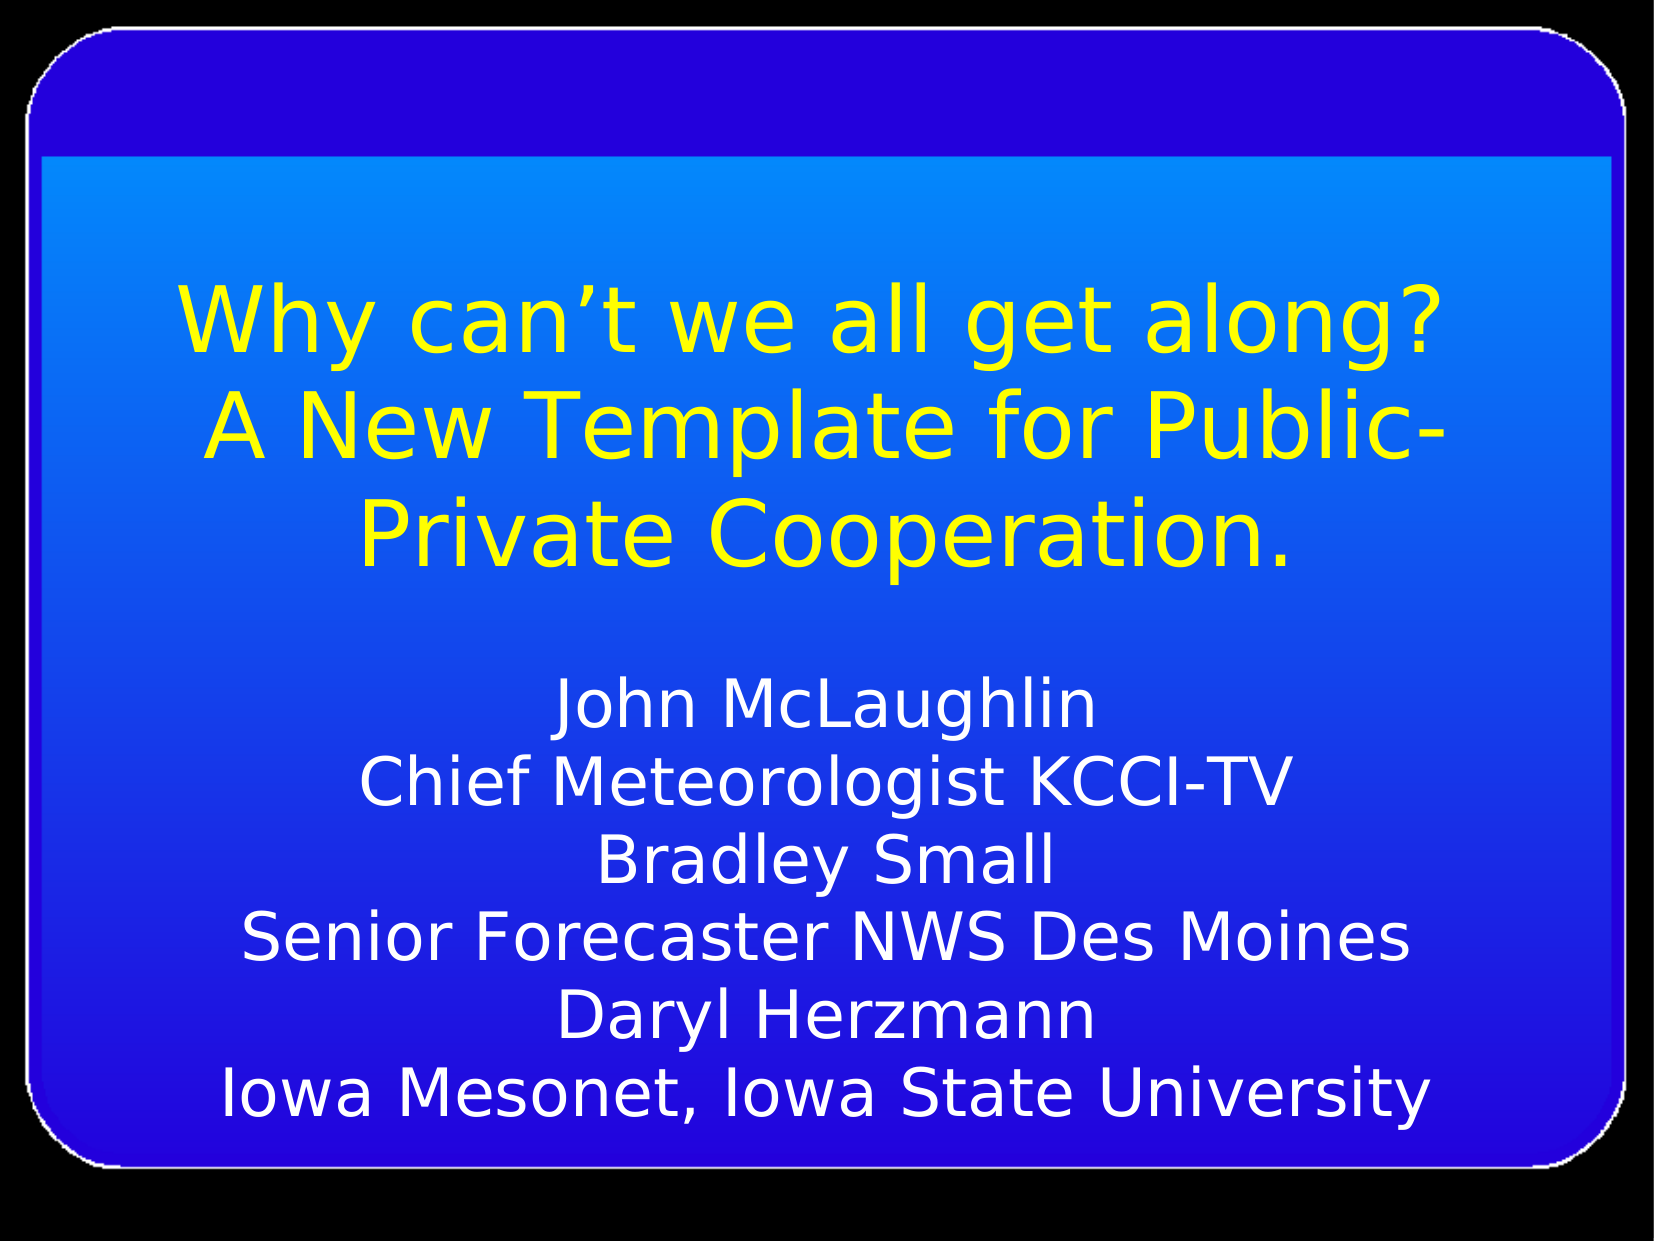

# Why can’t we all get along?
A New Template for Public-Private Cooperation.
John McLaughlin
Chief Meteorologist KCCI-TV
Bradley Small
Senior Forecaster NWS Des Moines
Daryl Herzmann
Iowa Mesonet, Iowa State University
NWA Annual Conference
1